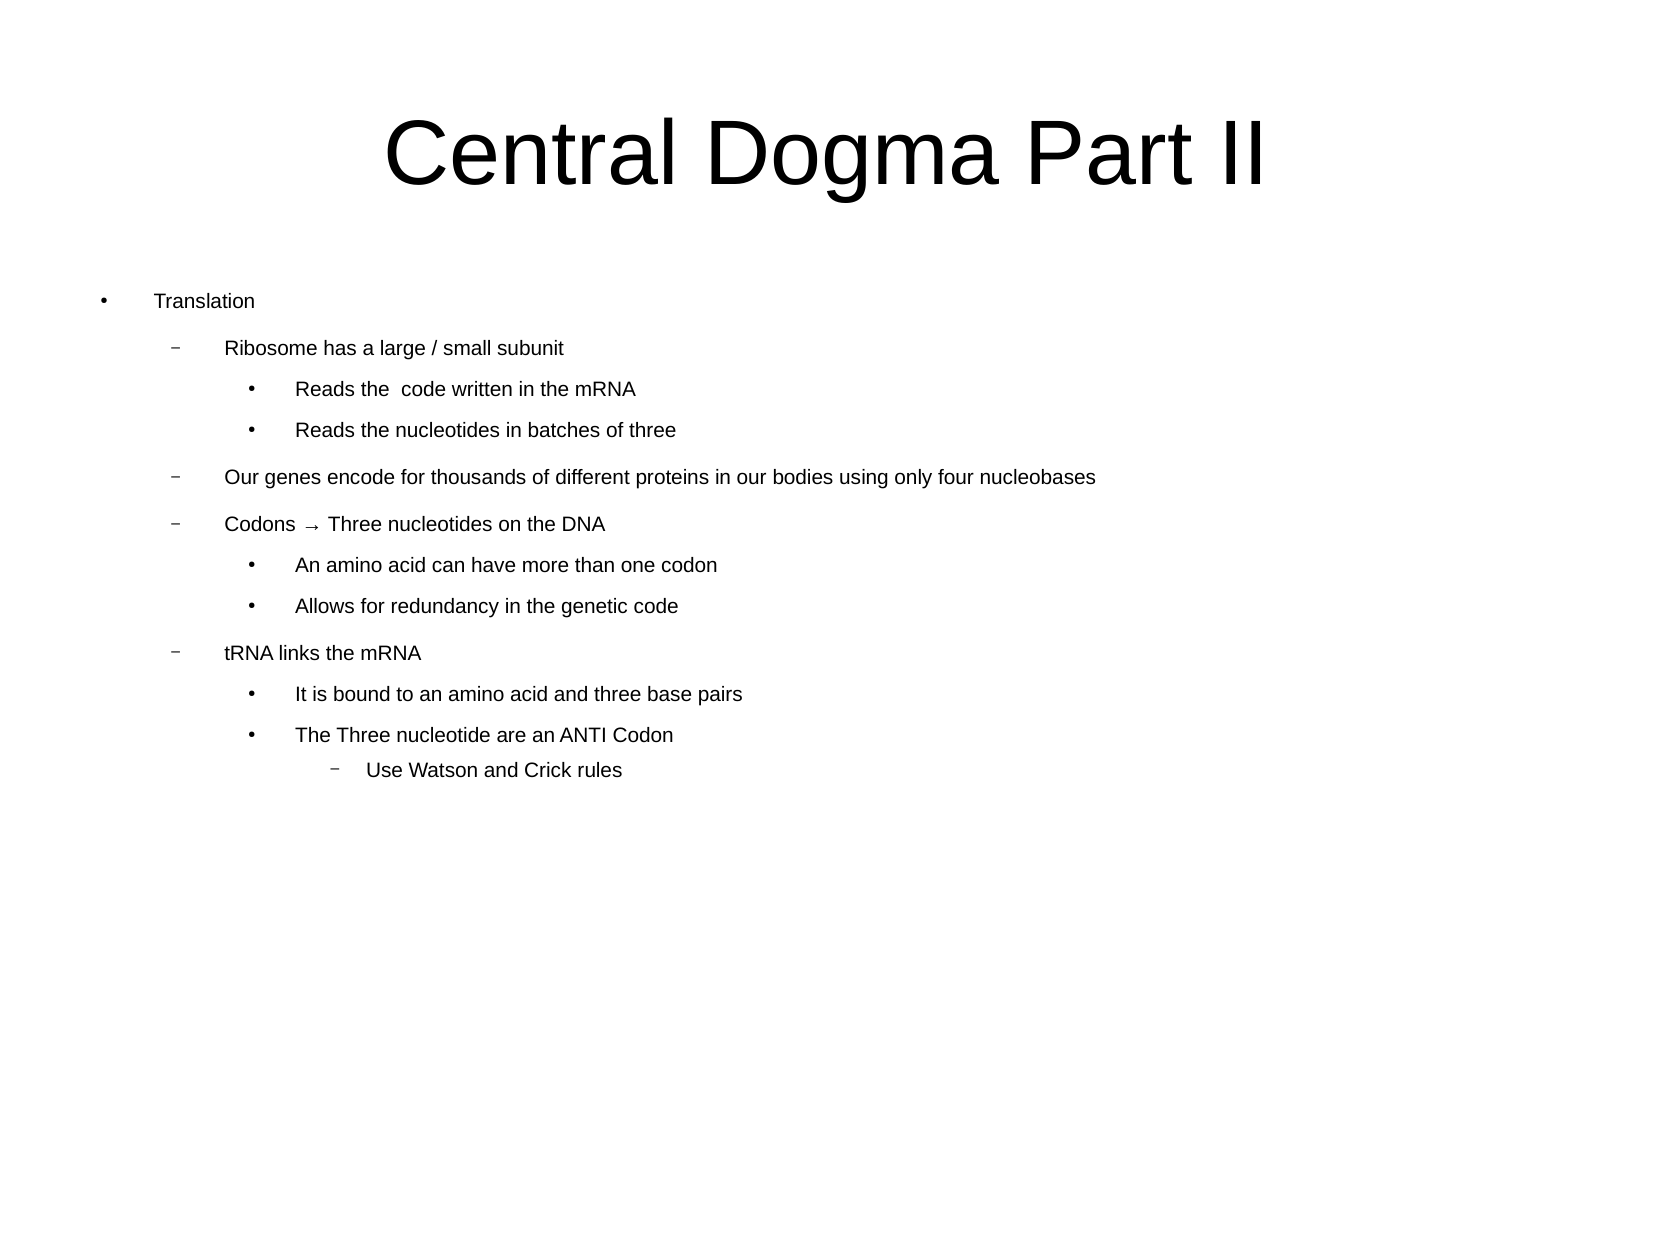

# Central Dogma Part II
Translation
Ribosome has a large / small subunit
Reads the code written in the mRNA
Reads the nucleotides in batches of three
Our genes encode for thousands of different proteins in our bodies using only four nucleobases
Codons → Three nucleotides on the DNA
An amino acid can have more than one codon
Allows for redundancy in the genetic code
tRNA links the mRNA
It is bound to an amino acid and three base pairs
The Three nucleotide are an ANTI Codon
Use Watson and Crick rules